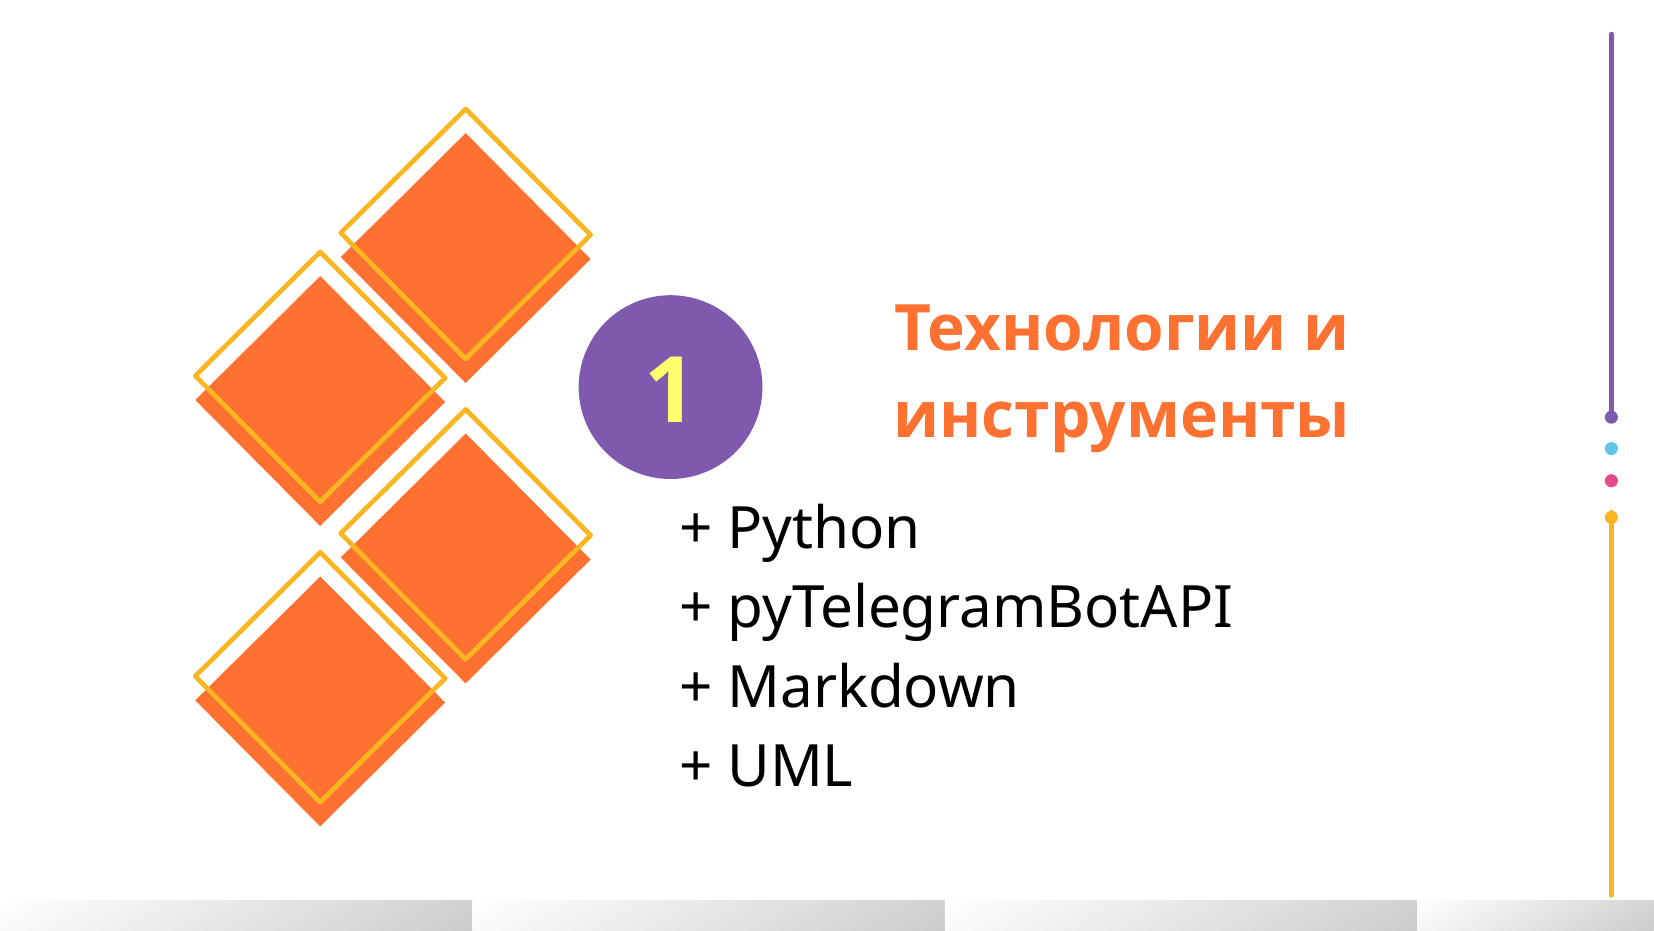

# Технологии и инструменты
1
	+ Python
	+ pyTelegramBotAPI
	+ Markdown
	+ UML